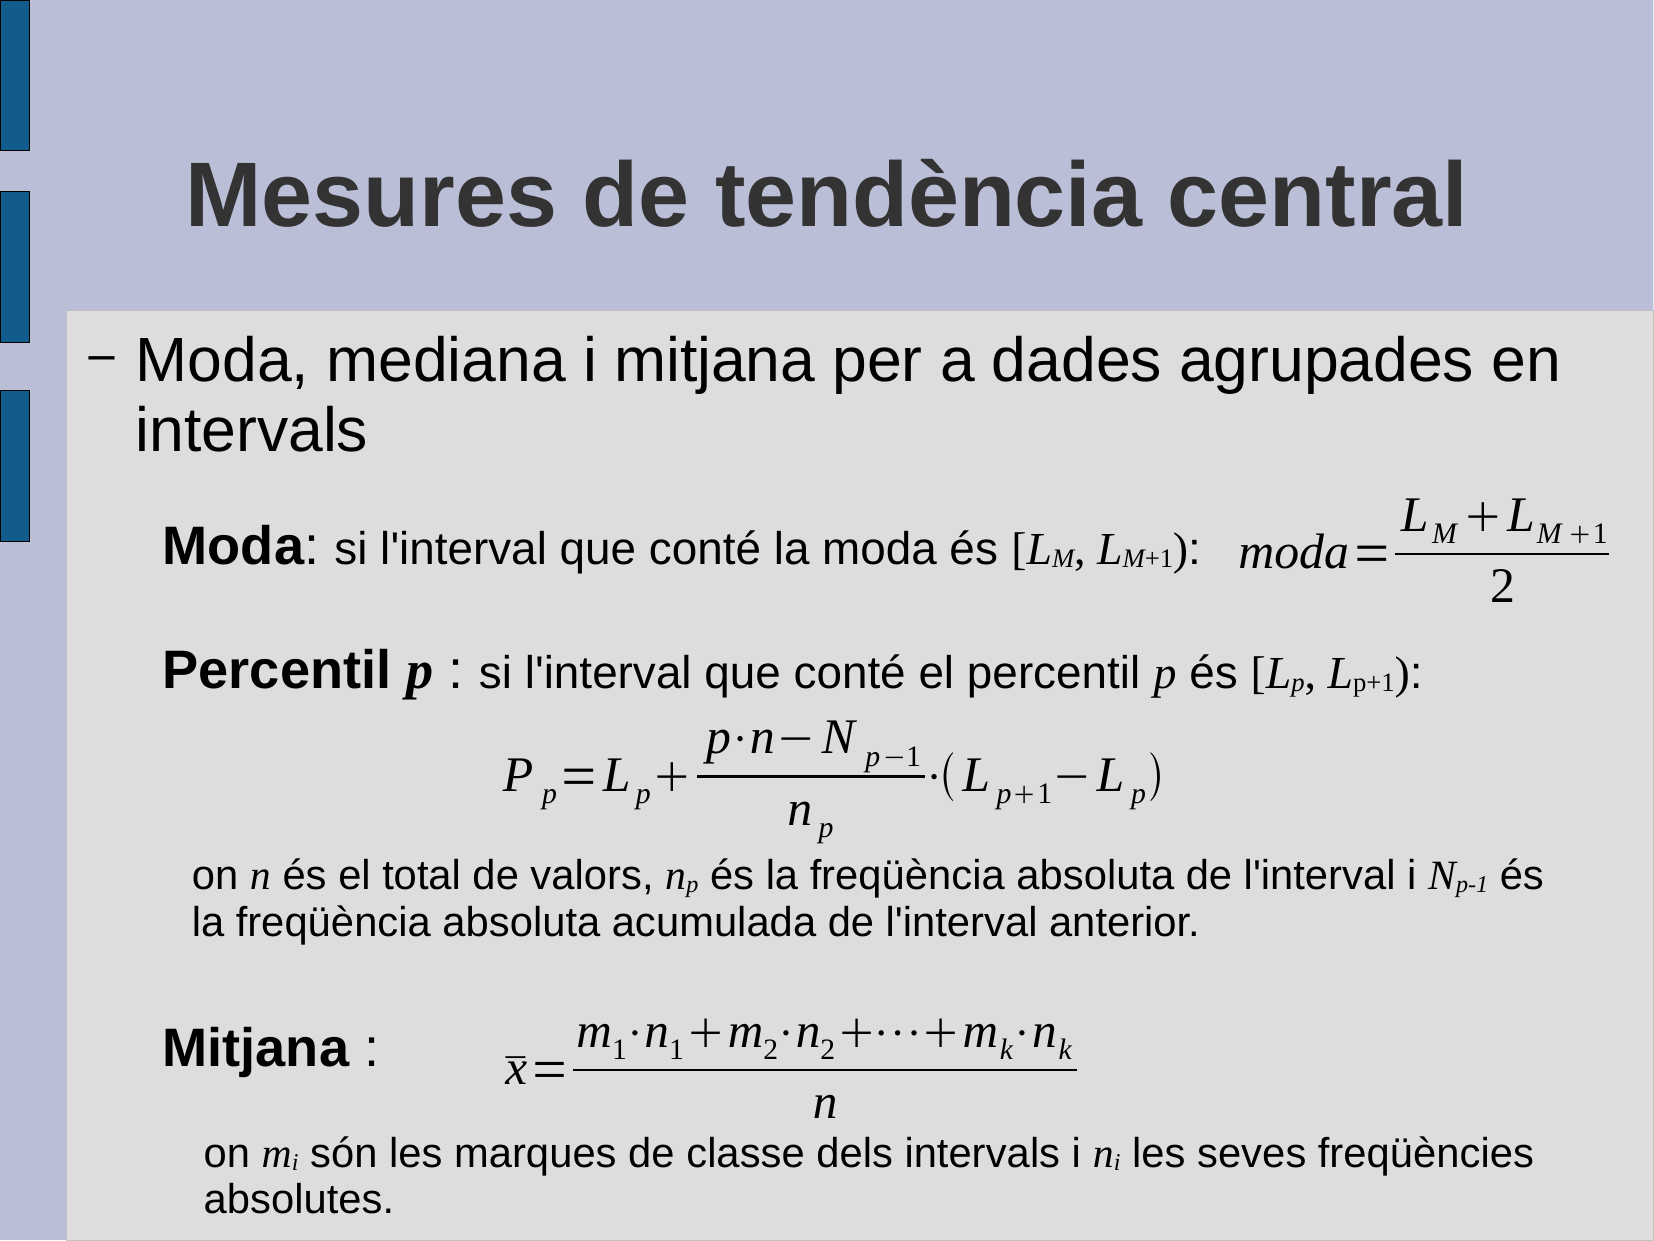

# Mesures de tendència central
Moda, mediana i mitjana per a dades agrupades en intervals
Moda: si l'interval que conté la moda és [LM, LM+1):
Percentil p : si l'interval que conté el percentil p és [Lp, Lp+1):
on n és el total de valors, np és la freqüència absoluta de l'interval i Np-1 és la freqüència absoluta acumulada de l'interval anterior.
Mitjana :
on mi són les marques de classe dels intervals i ni les seves freqüències absolutes.